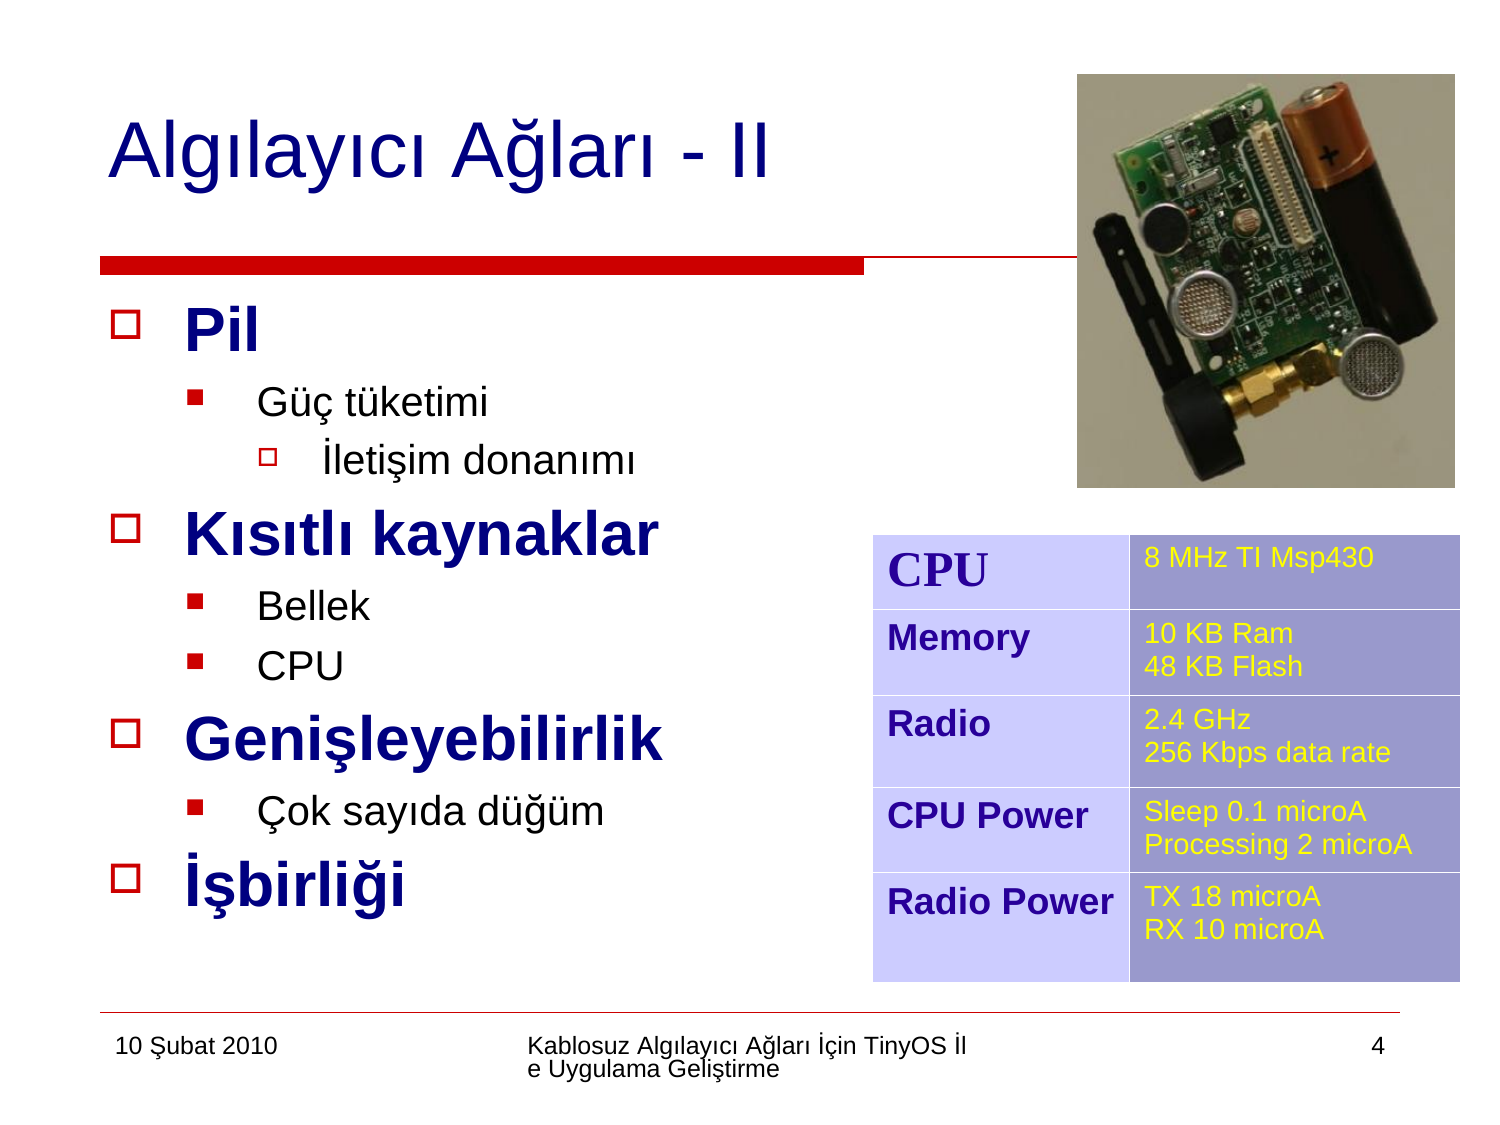

# Algılayıcı Ağları - II
Pil
Güç tüketimi
İletişim donanımı
Kısıtlı kaynaklar
Bellek
CPU
Genişleyebilirlik
Çok sayıda düğüm
İşbirliği
| CPU | 8 MHz TI Msp430 |
| --- | --- |
| Memory | 10 KB Ram 48 KB Flash |
| Radio | 2.4 GHz 256 Kbps data rate |
| CPU Power | Sleep 0.1 microA Processing 2 microA |
| Radio Power | TX 18 microA RX 10 microA |
10 Şubat 2010
Kablosuz Algılayıcı Ağları İçin TinyOS İle Uygulama Geliştirme
4